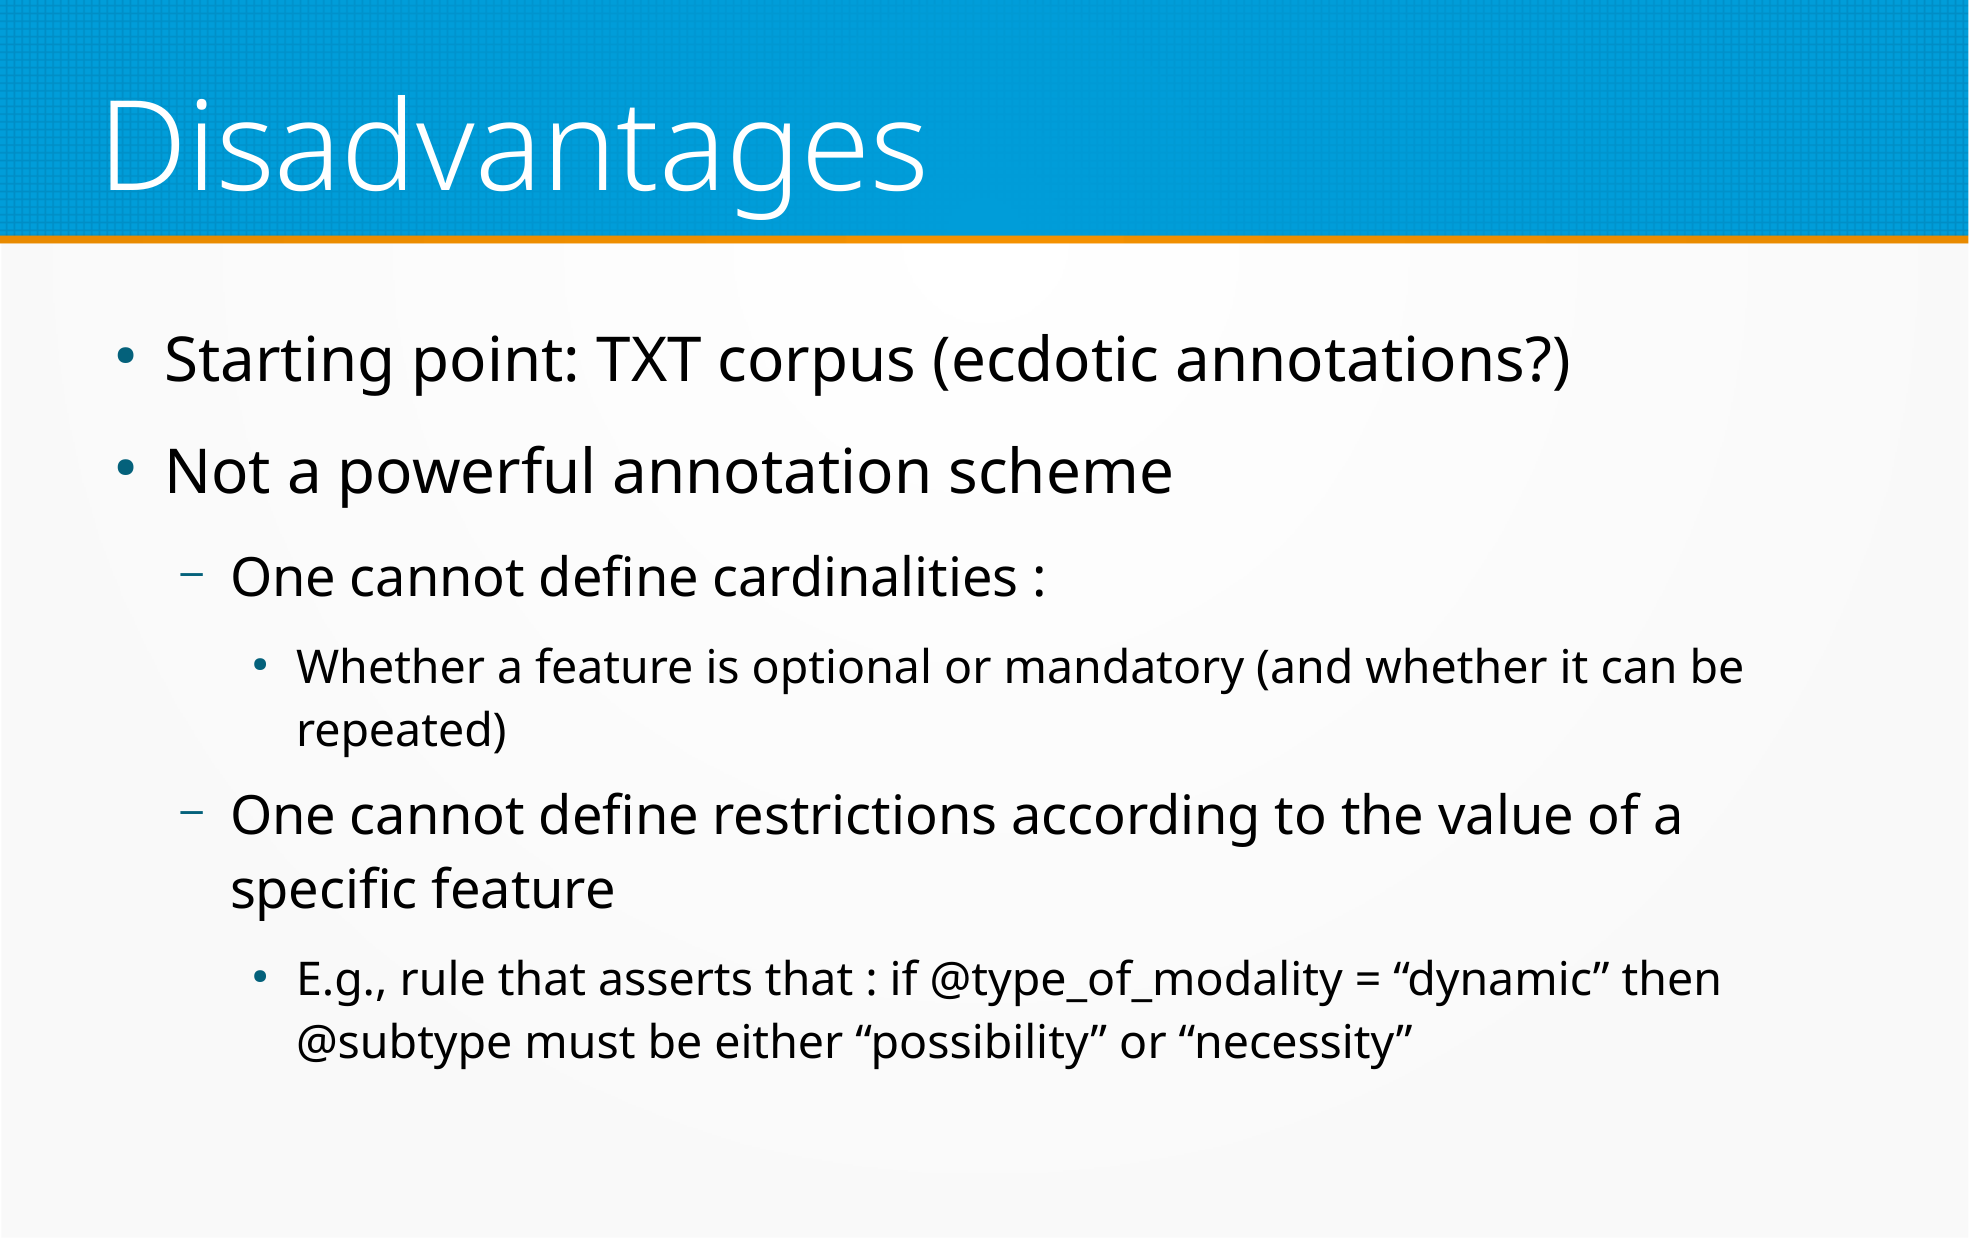

# Disadvantages
Starting point: TXT corpus (ecdotic annotations?)
Not a powerful annotation scheme
One cannot define cardinalities :
Whether a feature is optional or mandatory (and whether it can be repeated)
One cannot define restrictions according to the value of a specific feature
E.g., rule that asserts that : if @type_of_modality = “dynamic” then @subtype must be either “possibility” or “necessity”